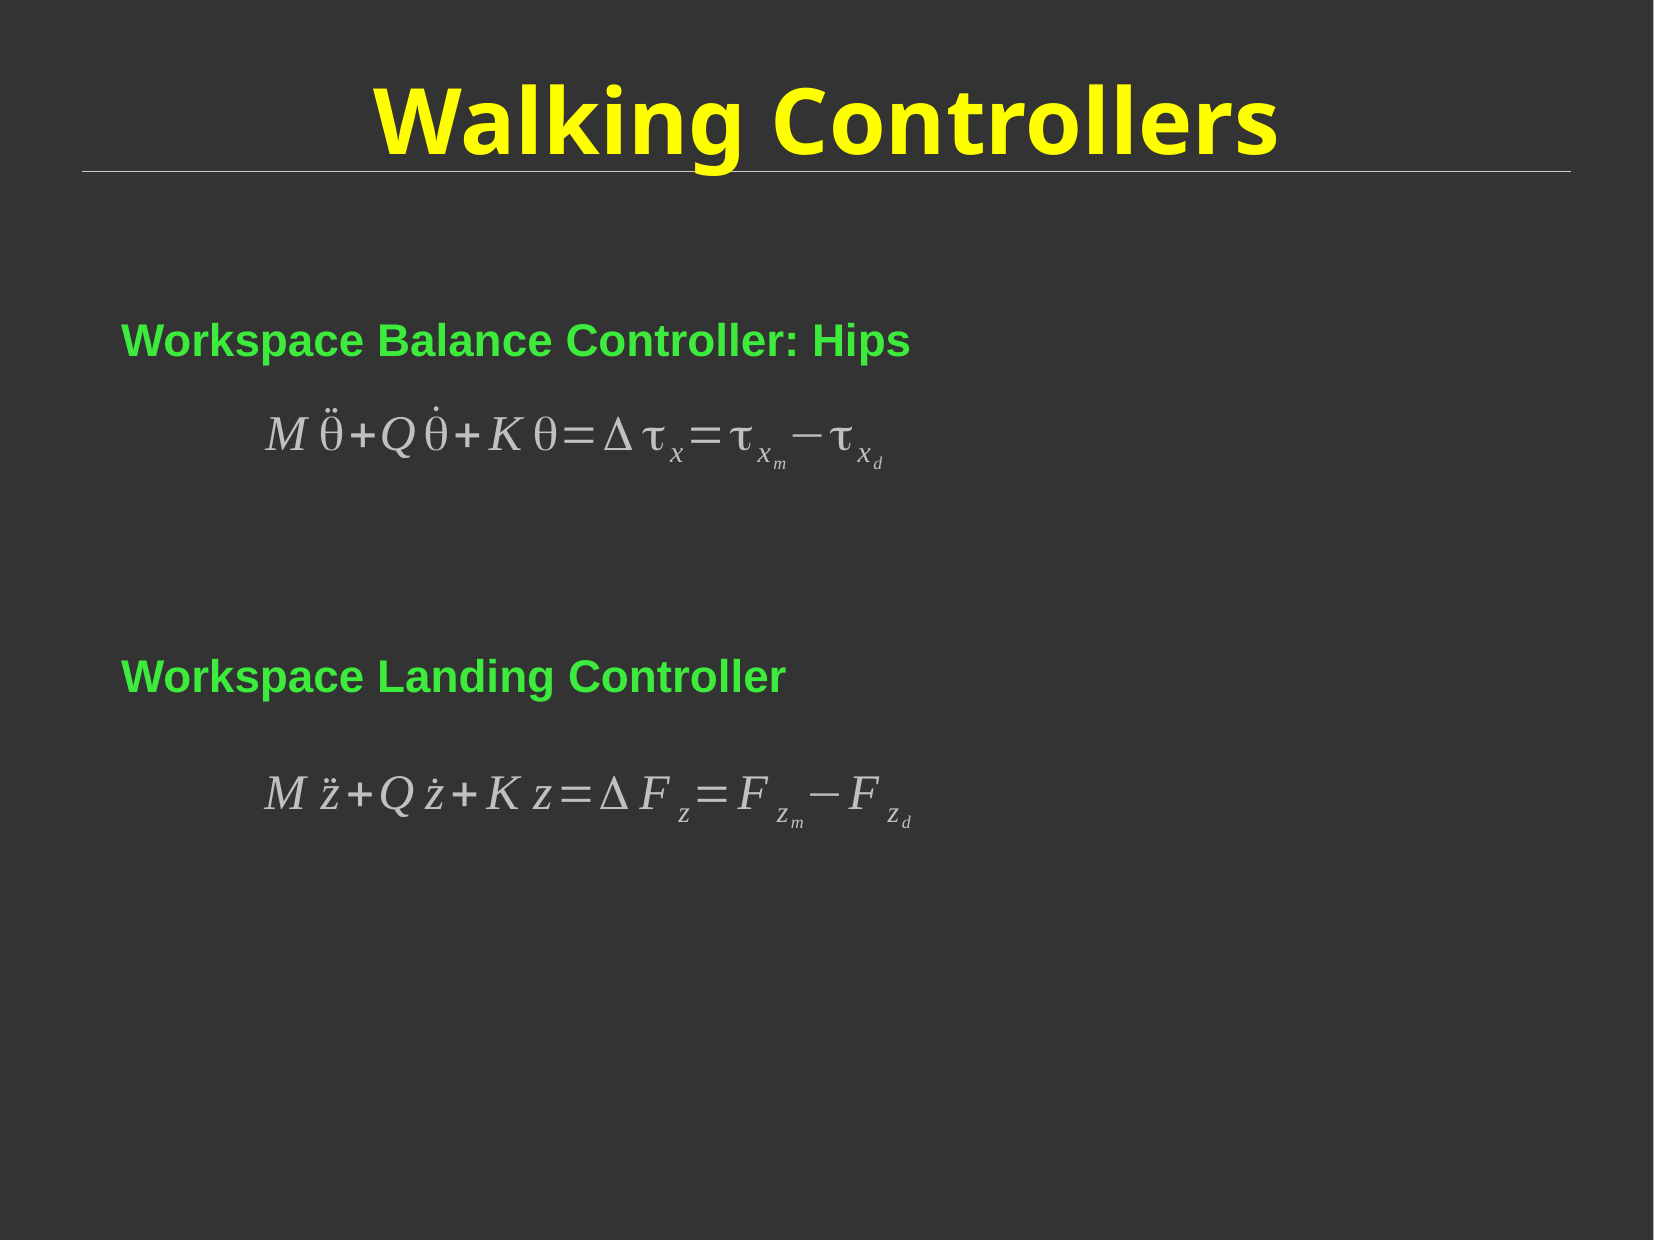

# Walking Controllers
Workspace Balance Controller: Hips
Workspace Landing Controller